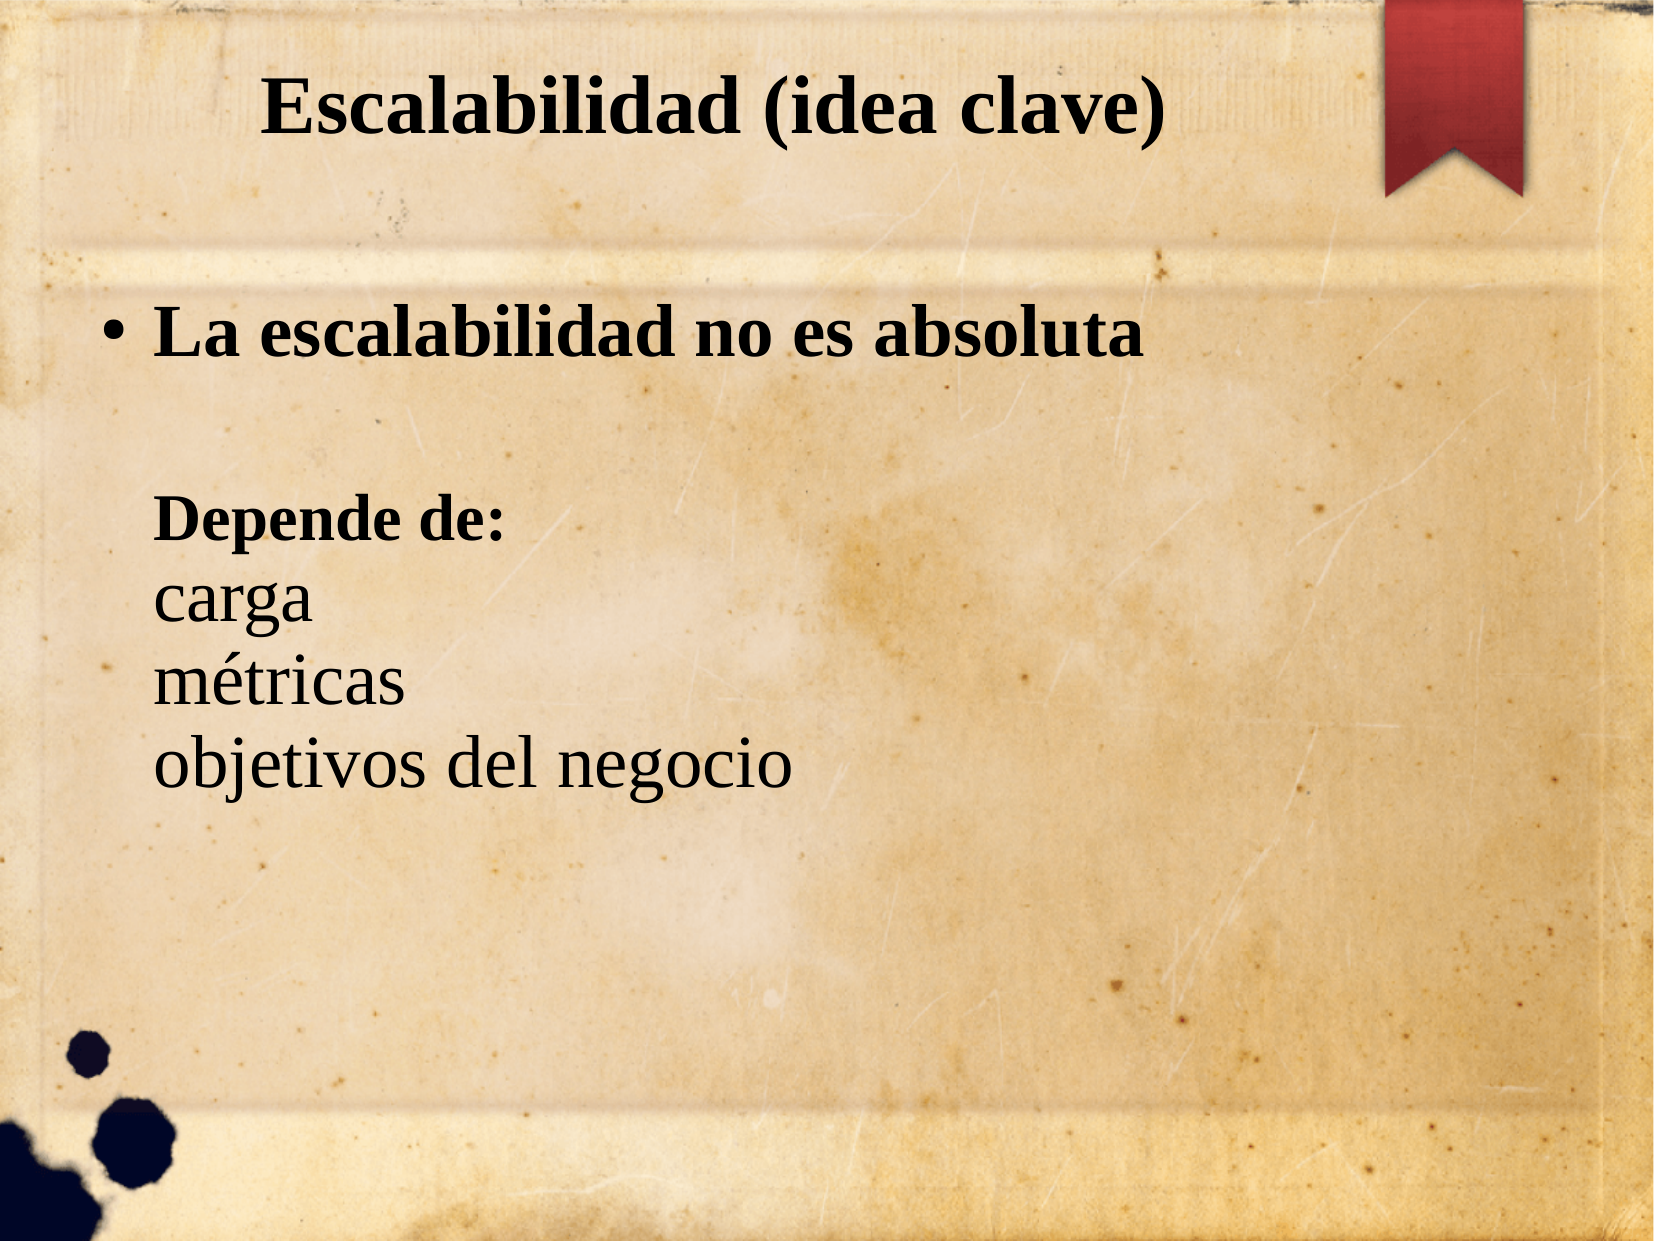

# Escalabilidad (idea clave)
La escalabilidad no es absoluta
Depende de:
carga
métricas
objetivos del negocio